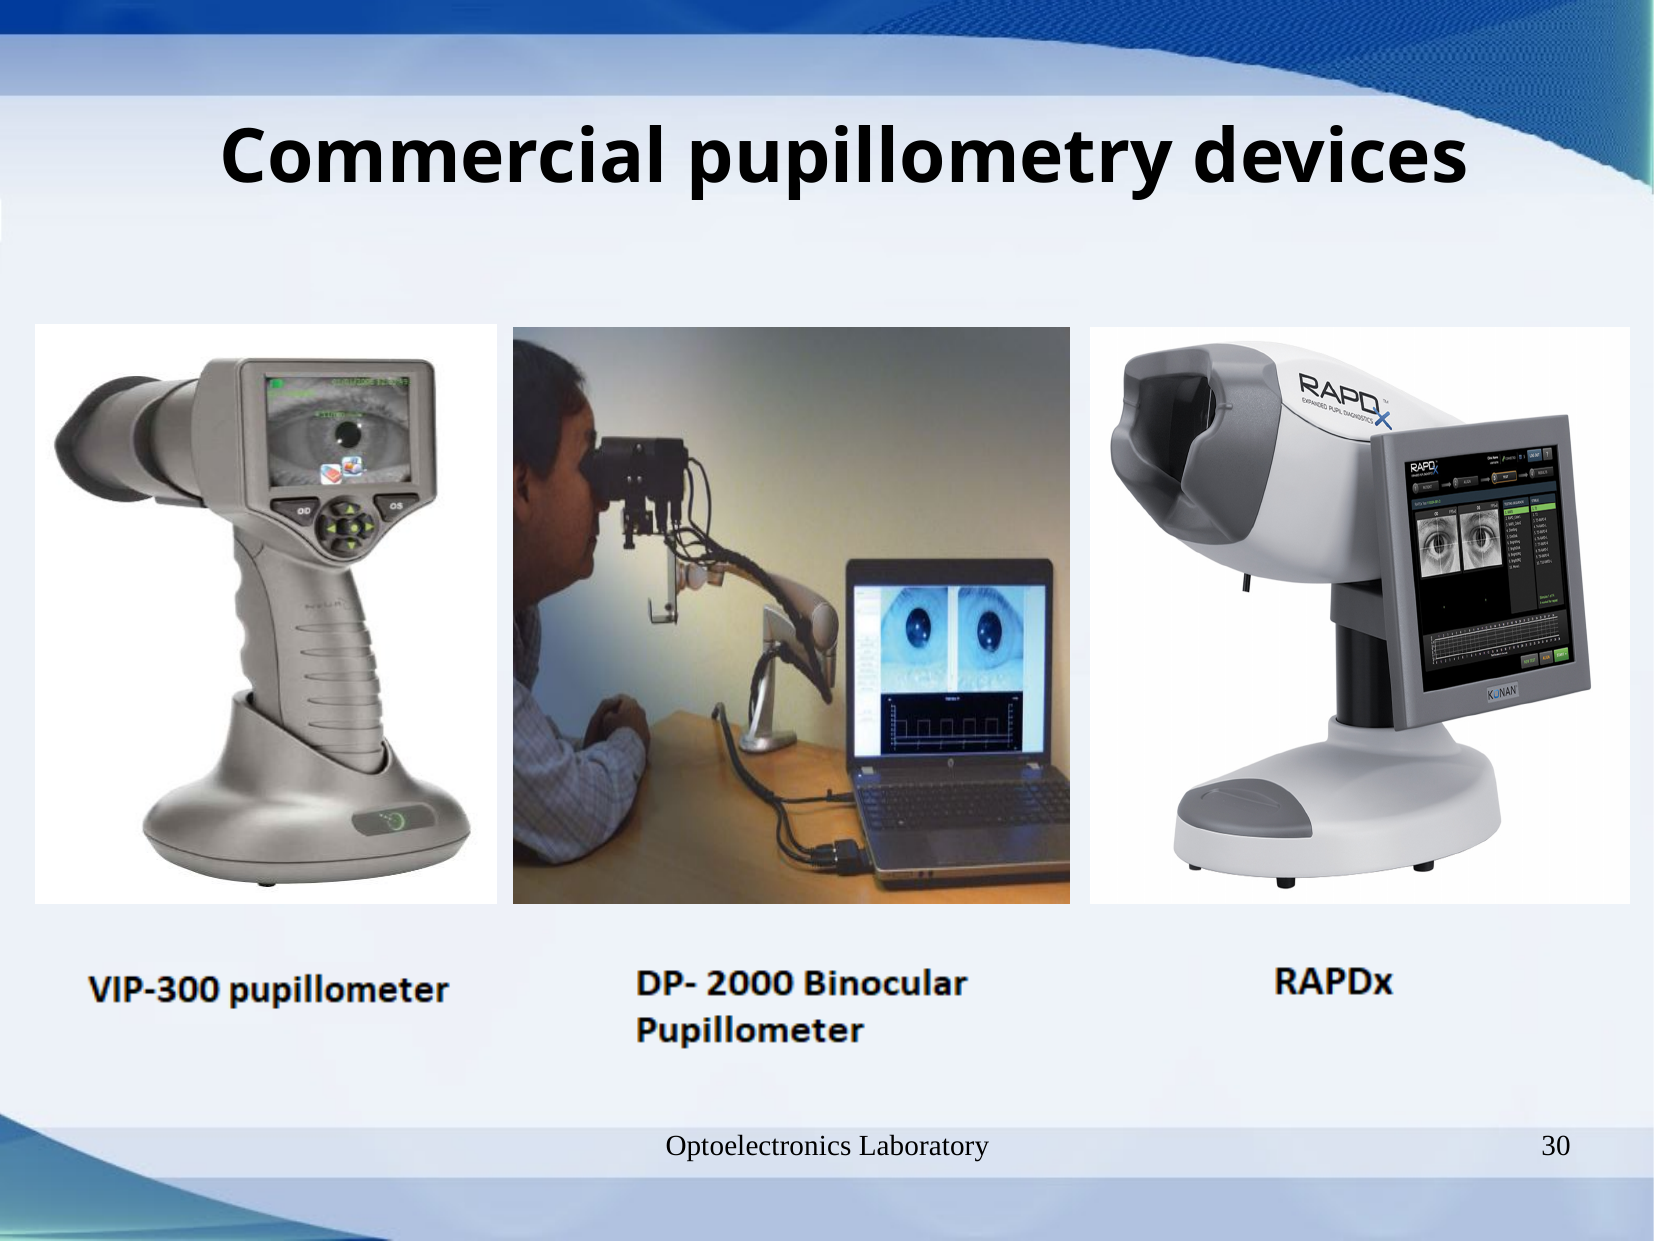

# Commercial pupillometry devices
Optoelectronics Laboratory
30